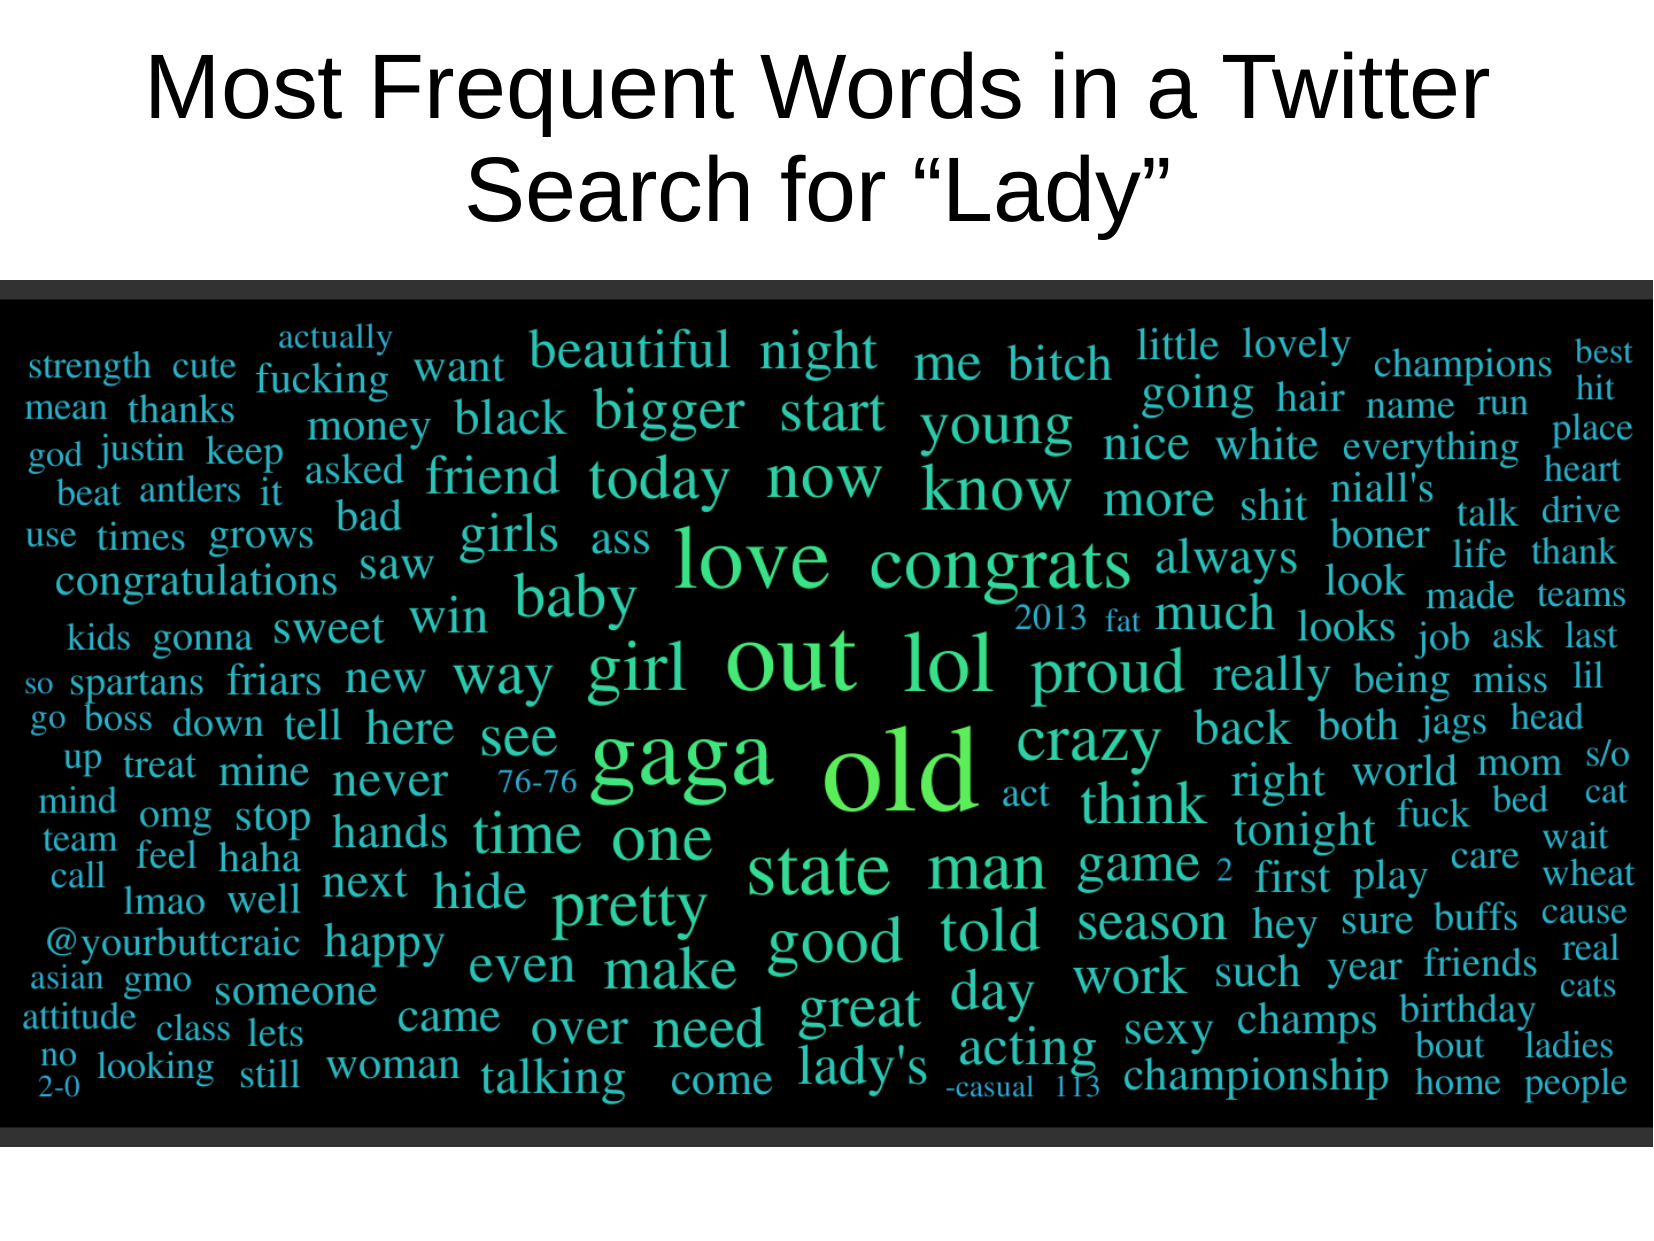

Most Frequent Words in a Twitter Search for “Lady”